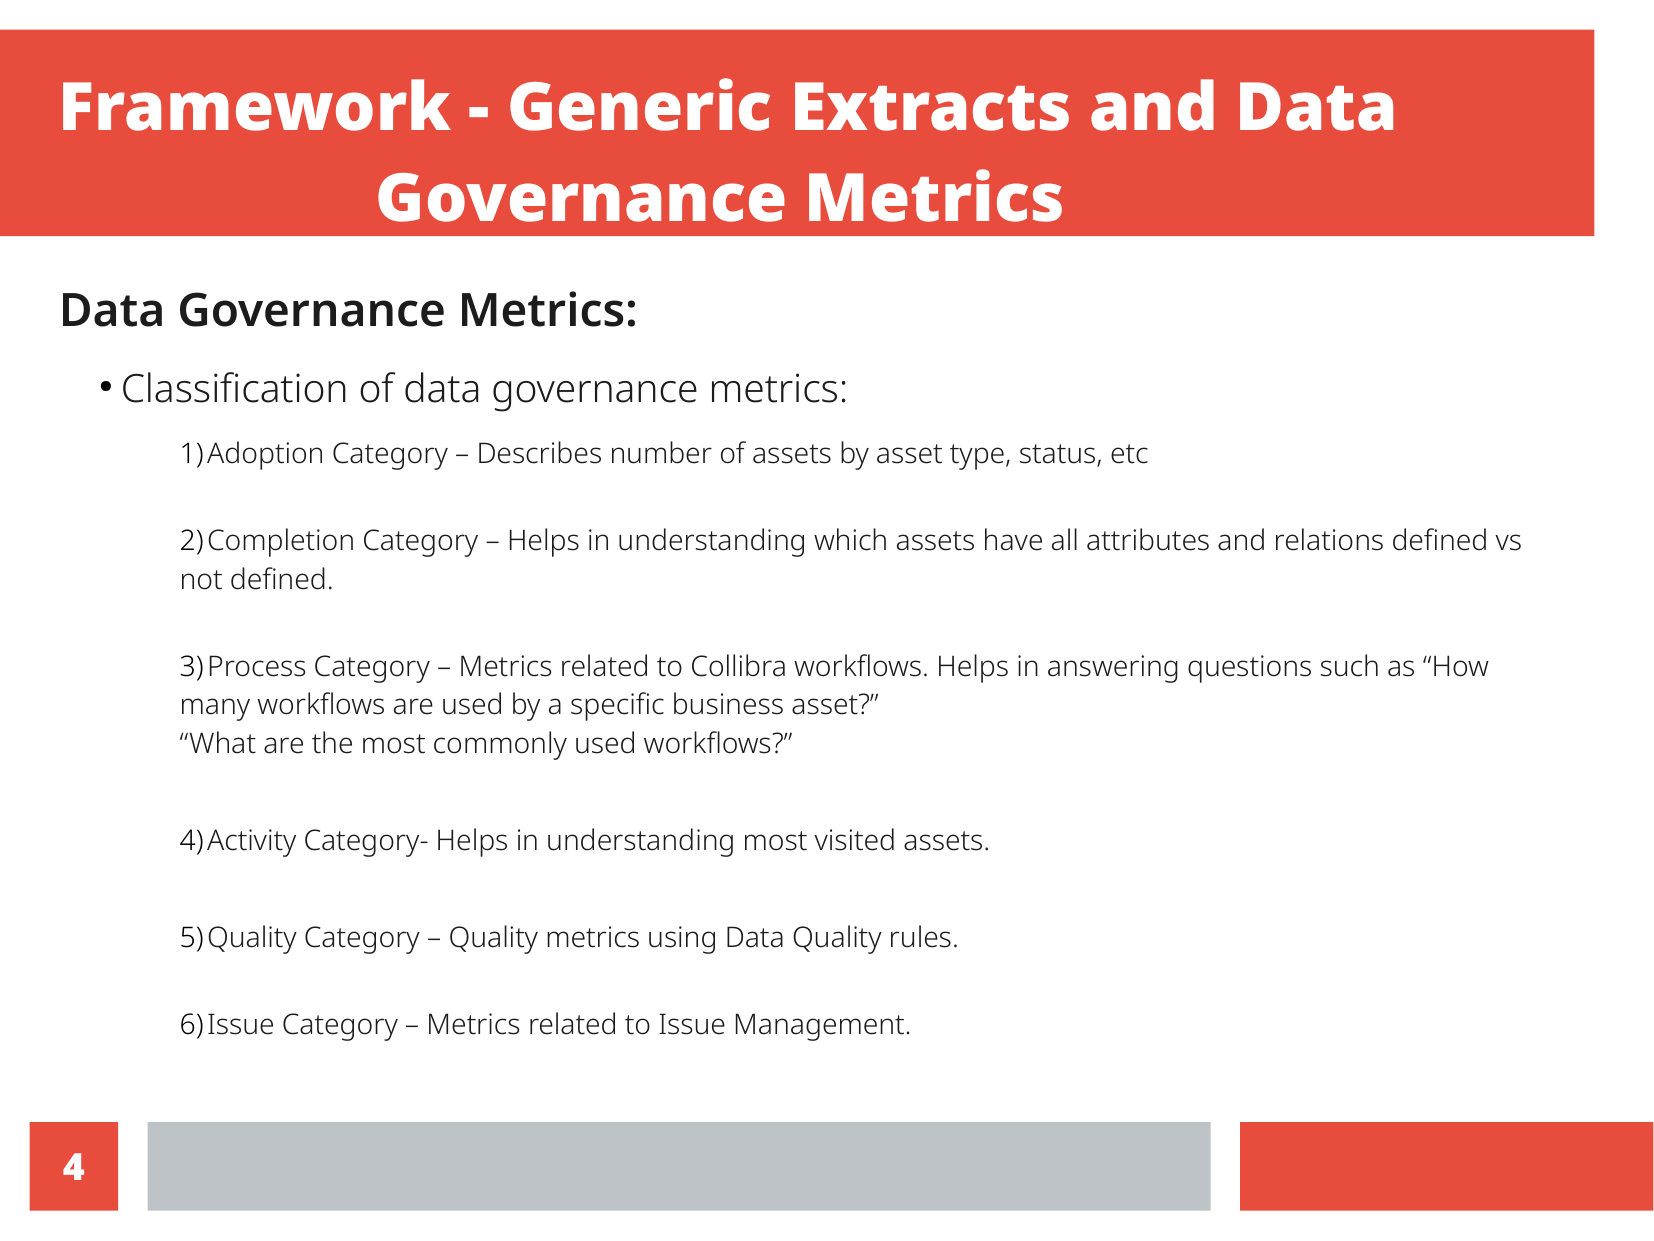

# Framework - Generic Extracts and Data Governance Metrics
Data Governance Metrics:
 Classification of data governance metrics:
 Adoption Category – Describes number of assets by asset type, status, etc
 Completion Category – Helps in understanding which assets have all attributes and relations defined vs not defined.
 Process Category – Metrics related to Collibra workflows. Helps in answering questions such as “How many workflows are used by a specific business asset?”
“What are the most commonly used workflows?”
 Activity Category- Helps in understanding most visited assets.
 Quality Category – Quality metrics using Data Quality rules.
 Issue Category – Metrics related to Issue Management.
4